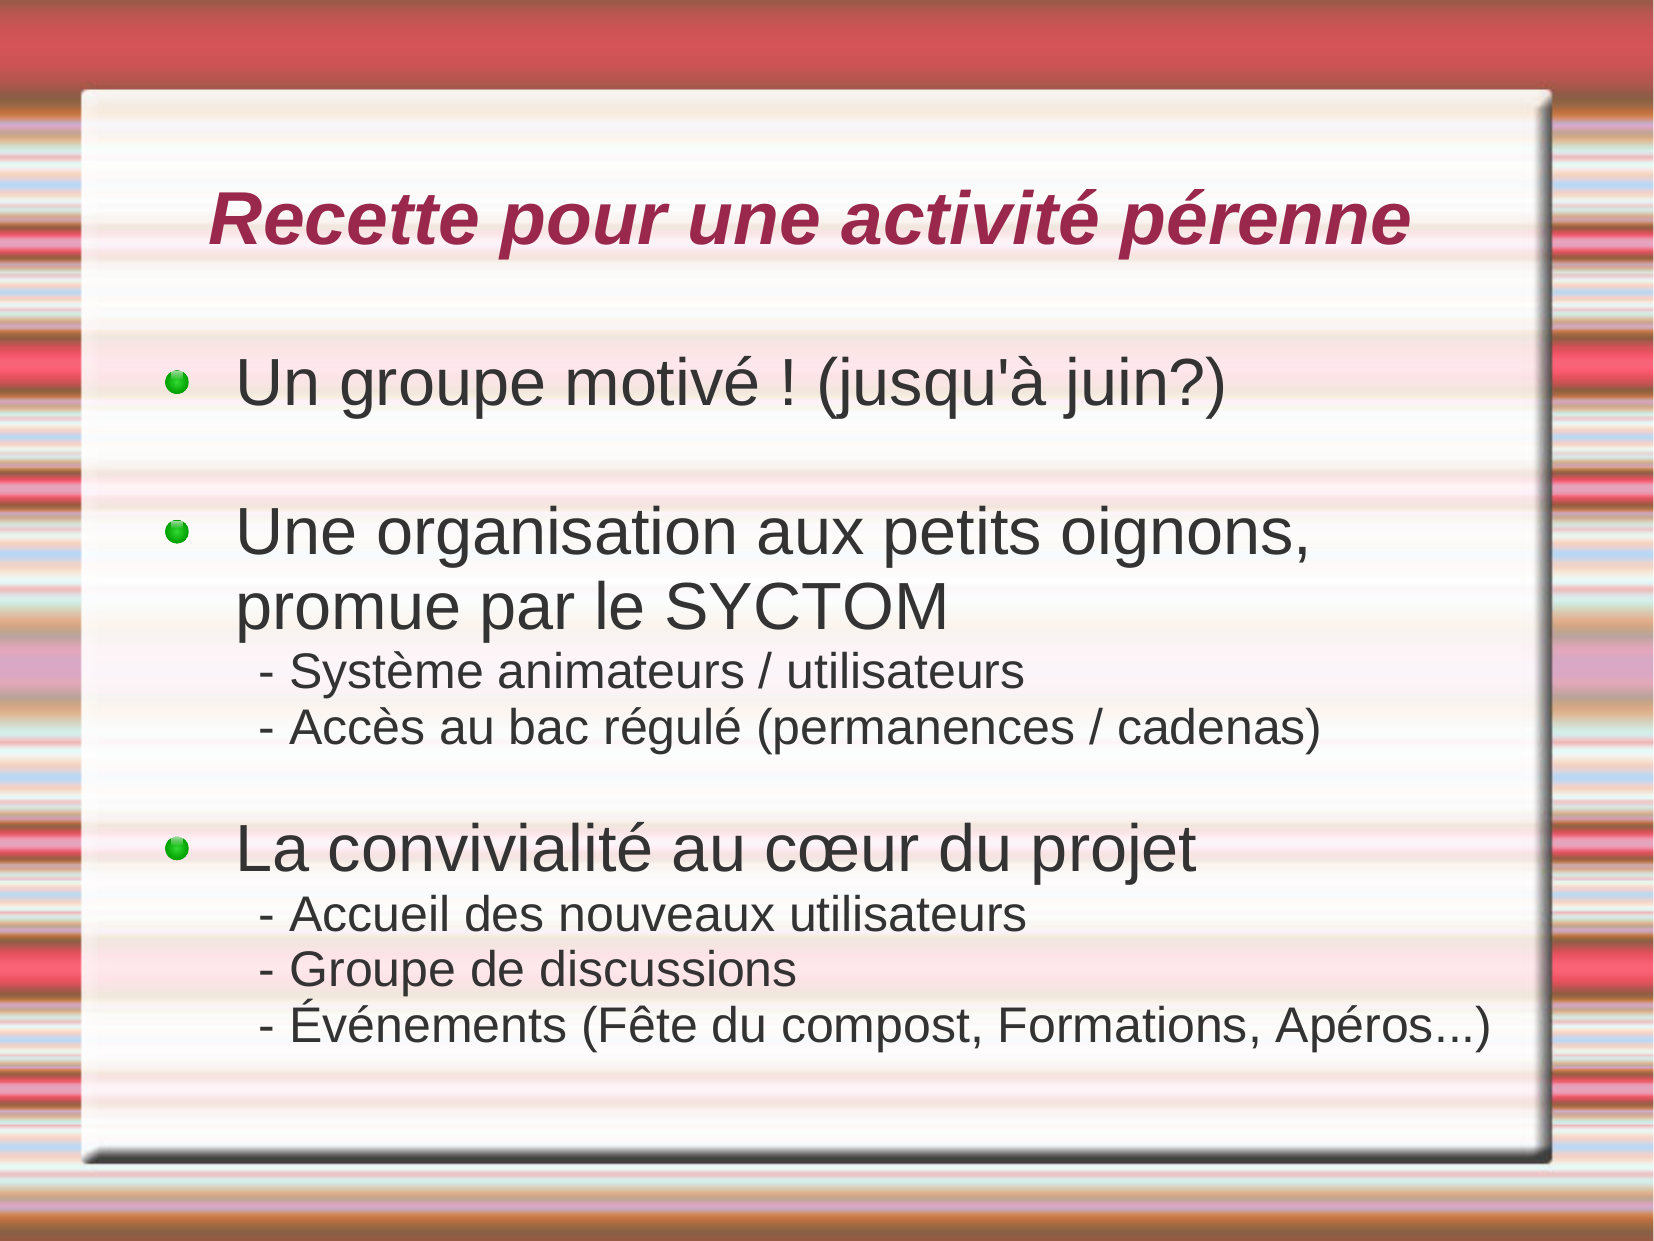

# Recette pour une activité pérenne
Un groupe motivé ! (jusqu'à juin?)
Une organisation aux petits oignons,
promue par le SYCTOM
- Système animateurs / utilisateurs
- Accès au bac régulé (permanences / cadenas)
La convivialité au cœur du projet
- Accueil des nouveaux utilisateurs
- Groupe de discussions
- Événements (Fête du compost, Formations, Apéros...)